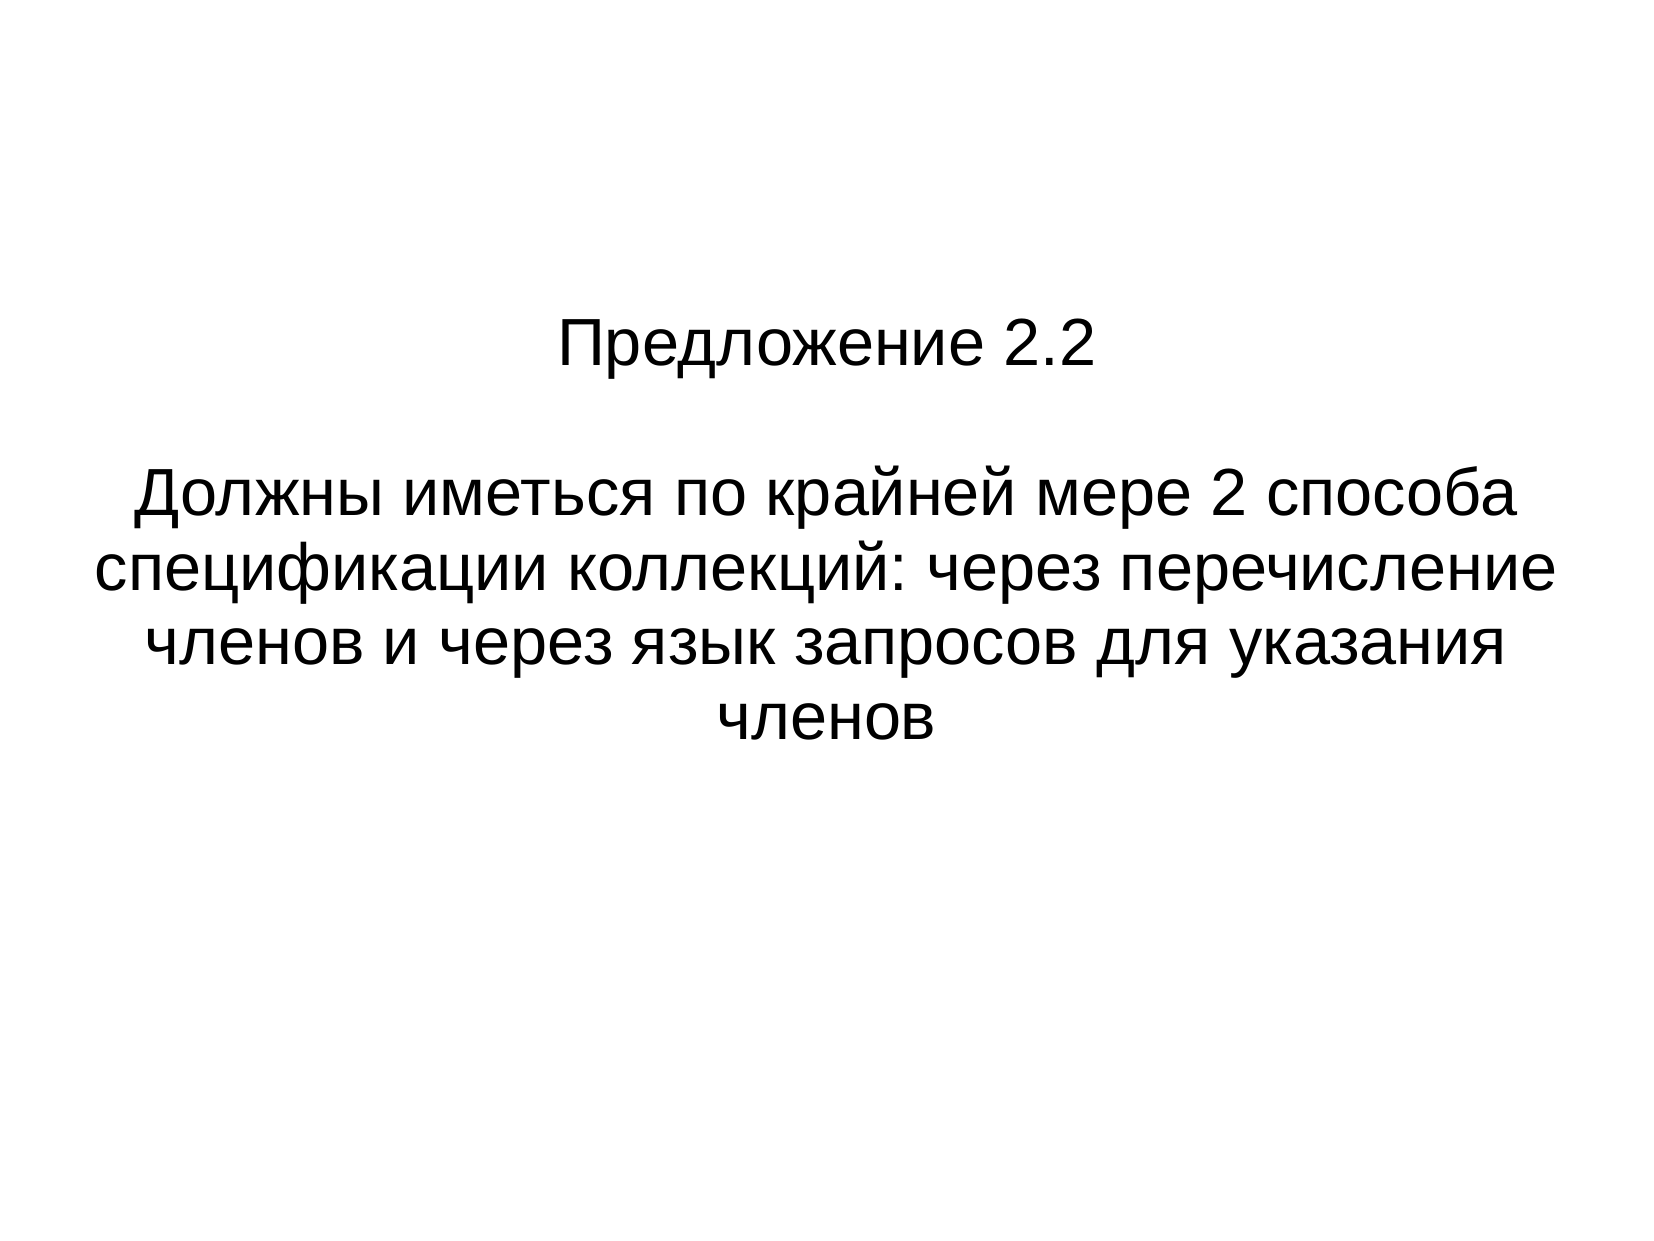

# Предложение 2.2
Должны иметься по крайней мере 2 способа спецификации коллекций: через перечисление членов и через язык запросов для указания членов